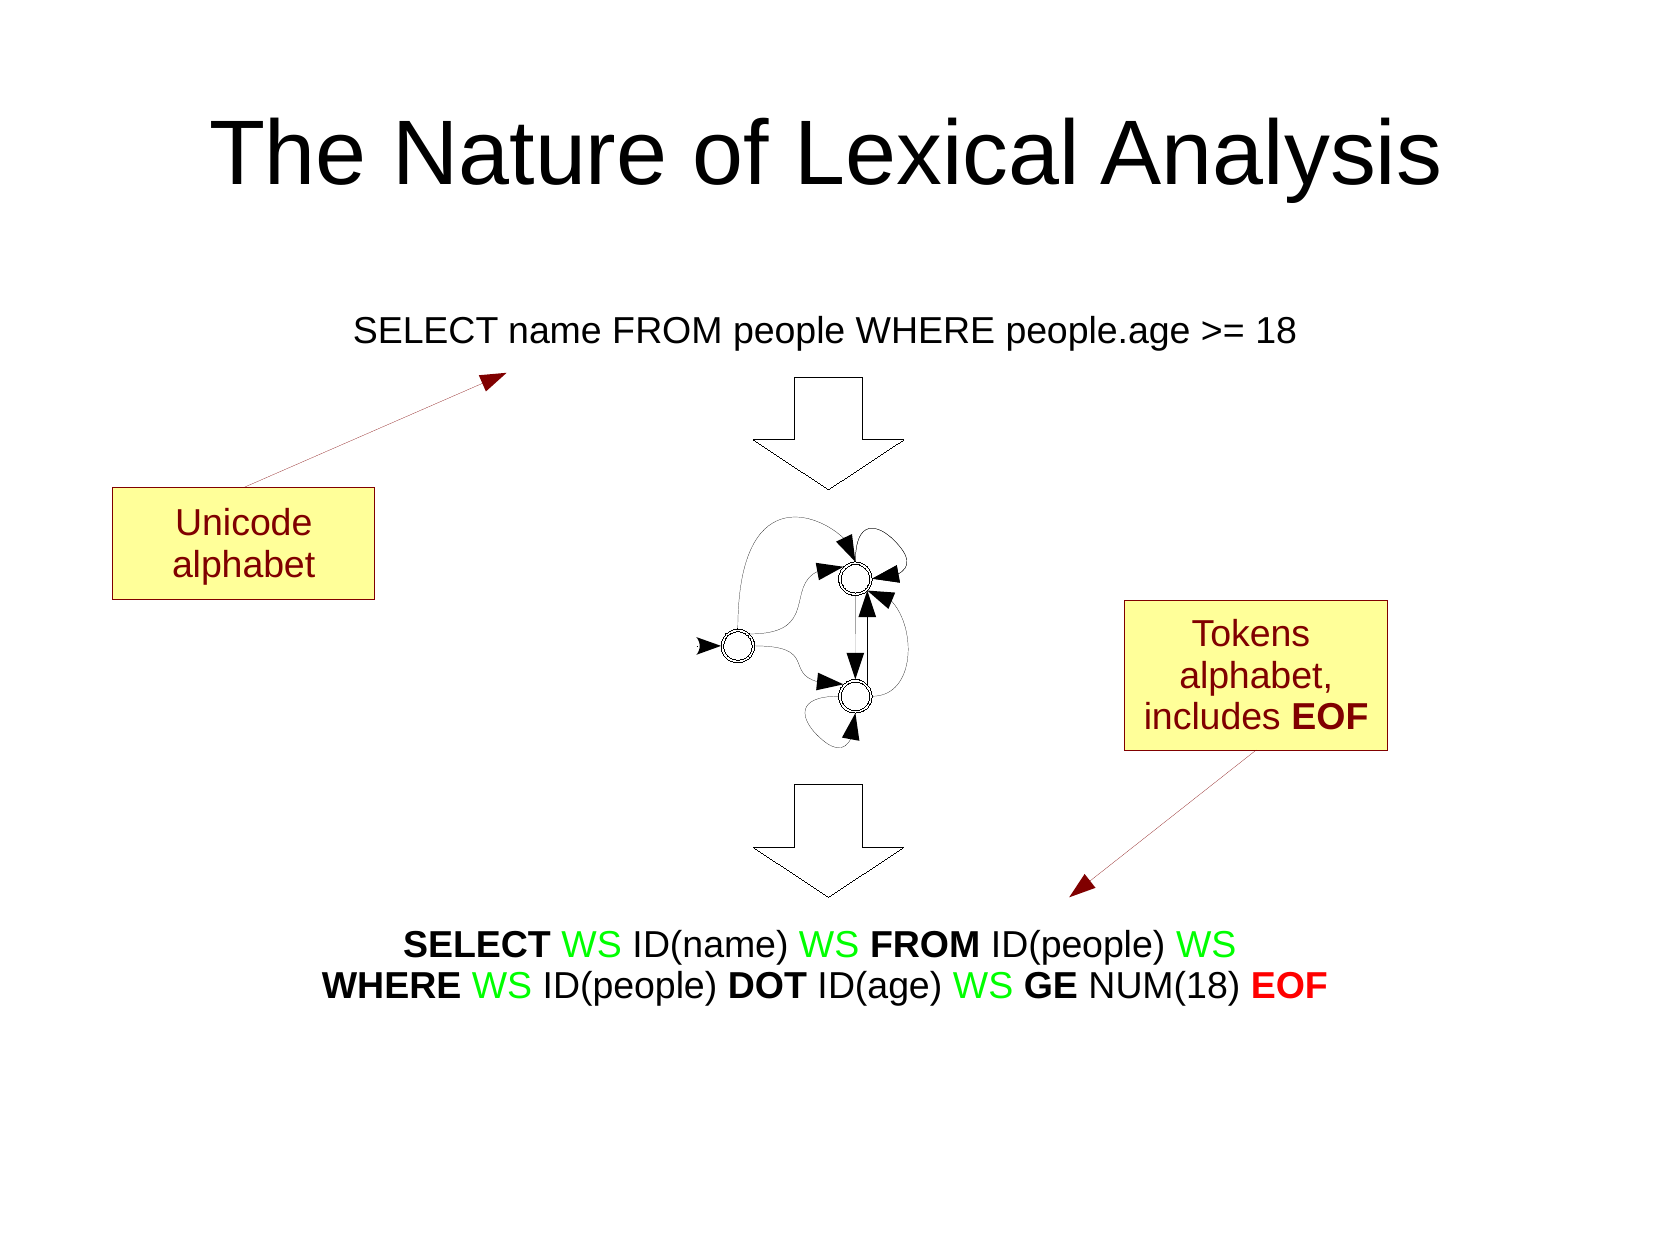

# The Nature of Lexical Analysis
SELECT name FROM people WHERE people.age >= 18
Unicode
alphabet
Tokens
alphabet,
includes EOF
SELECT WS ID(name) WS FROM ID(people) WS
WHERE WS ID(people) DOT ID(age) WS GE NUM(18) EOF